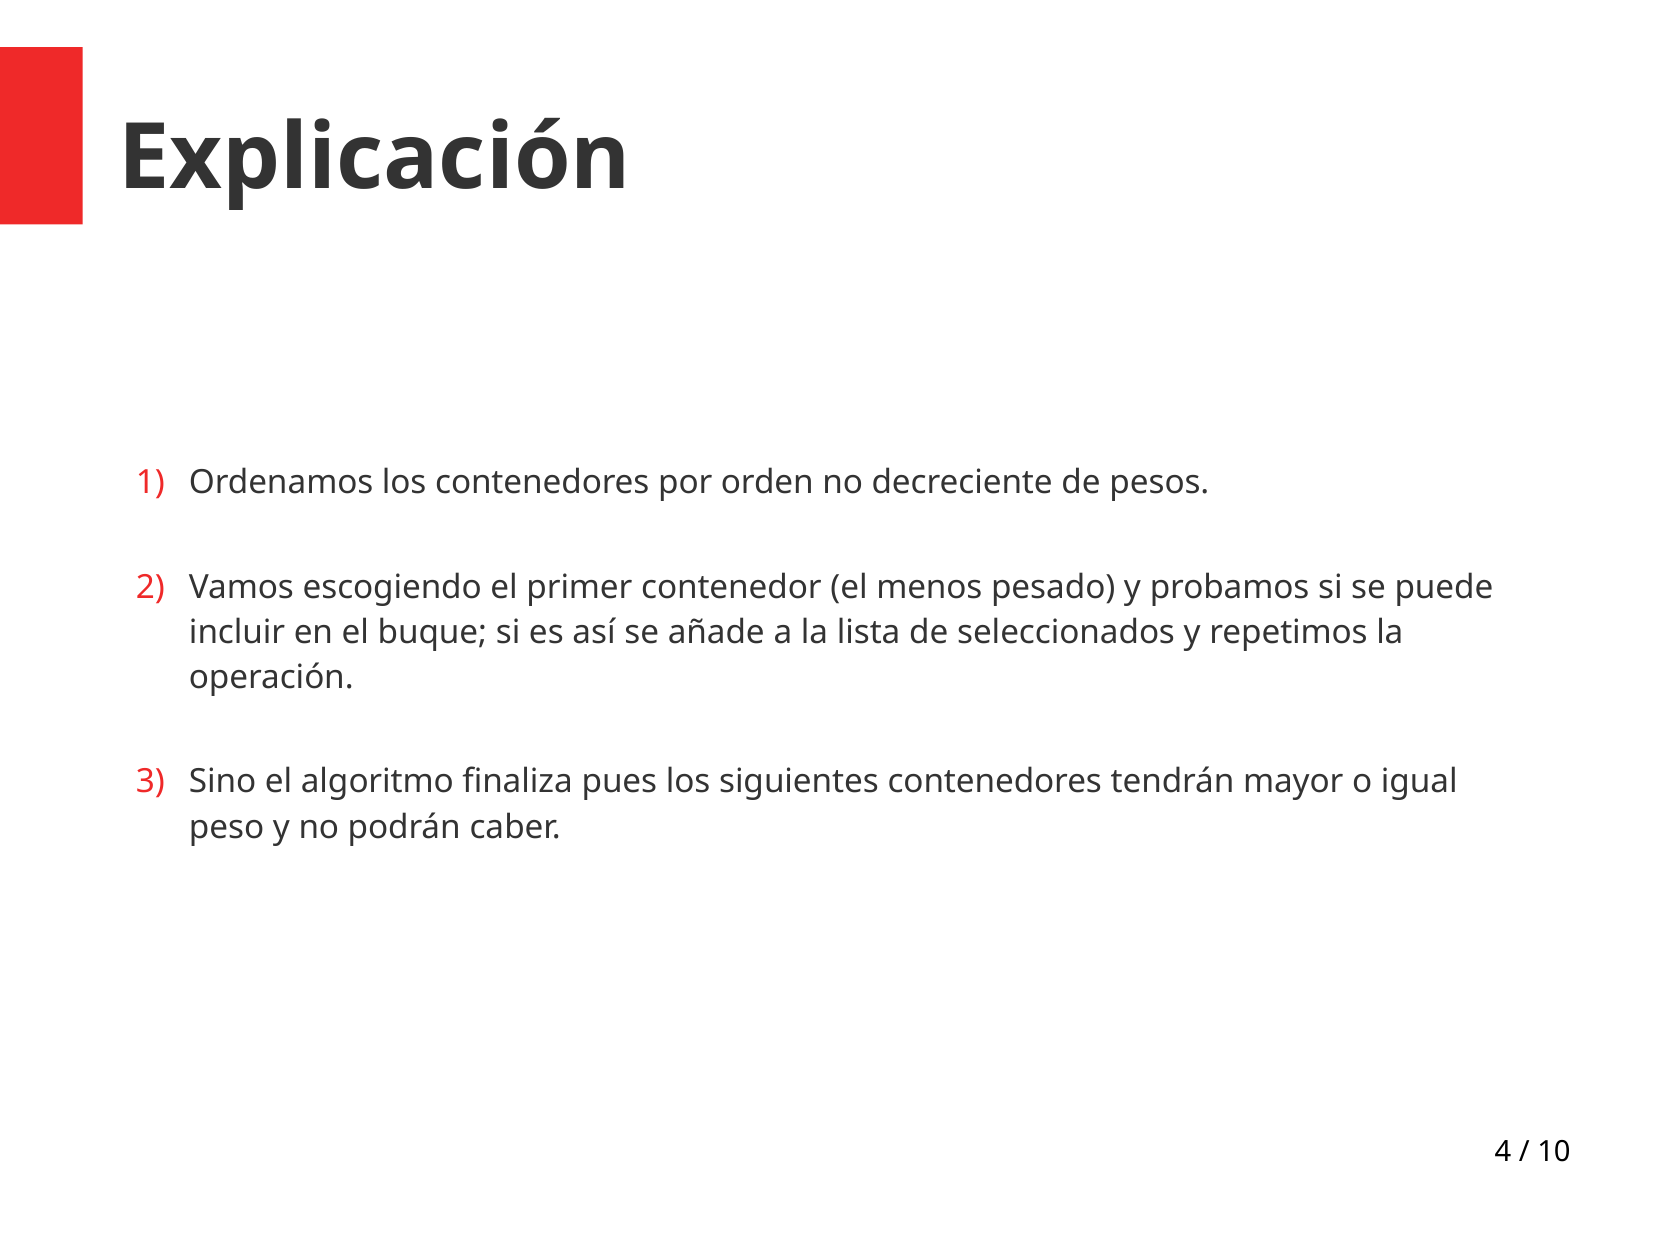

# Explicación
Ordenamos los contenedores por orden no decreciente de pesos.
Vamos escogiendo el primer contenedor (el menos pesado) y probamos si se puede incluir en el buque; si es así se añade a la lista de seleccionados y repetimos la operación.
Sino el algoritmo finaliza pues los siguientes contenedores tendrán mayor o igual peso y no podrán caber.
4